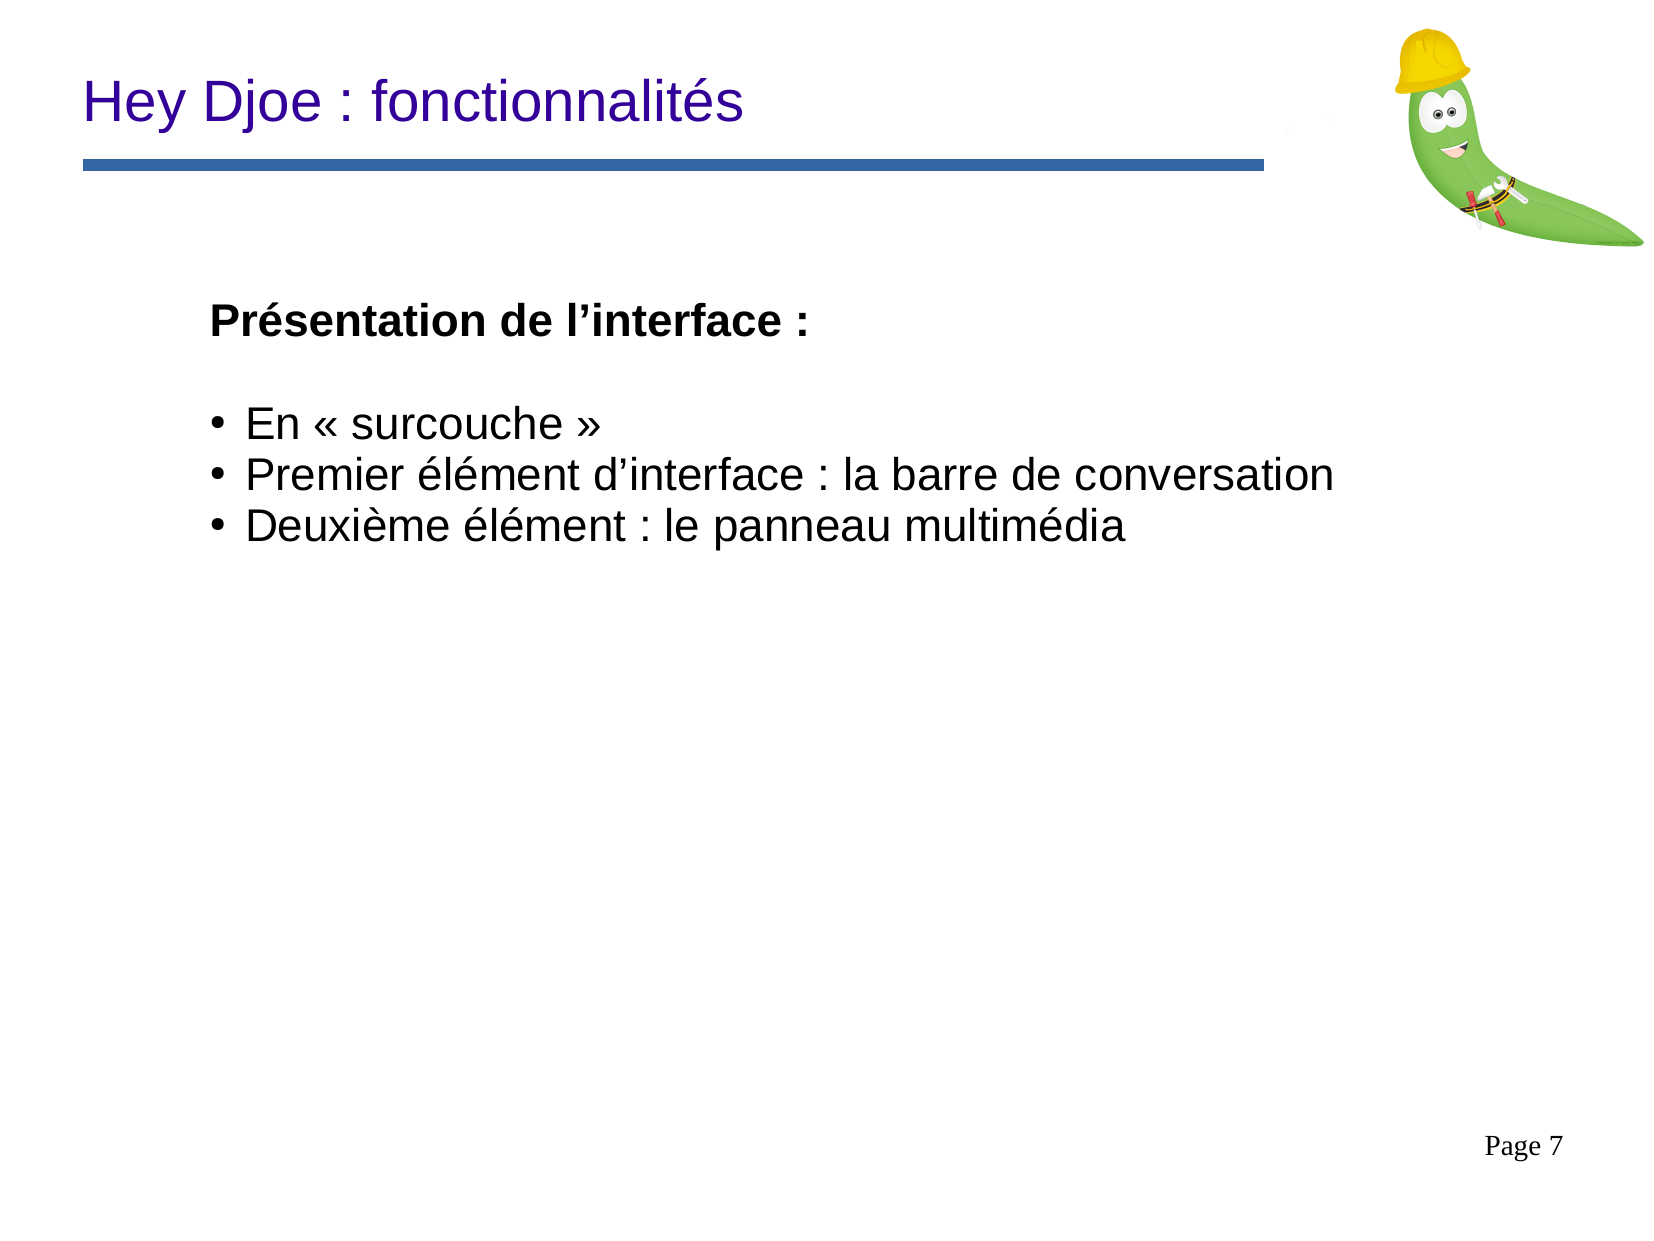

# Hey Djoe : fonctionnalités
Présentation de l’interface :
En « surcouche »
Premier élément d’interface : la barre de conversation
Deuxième élément : le panneau multimédia
7